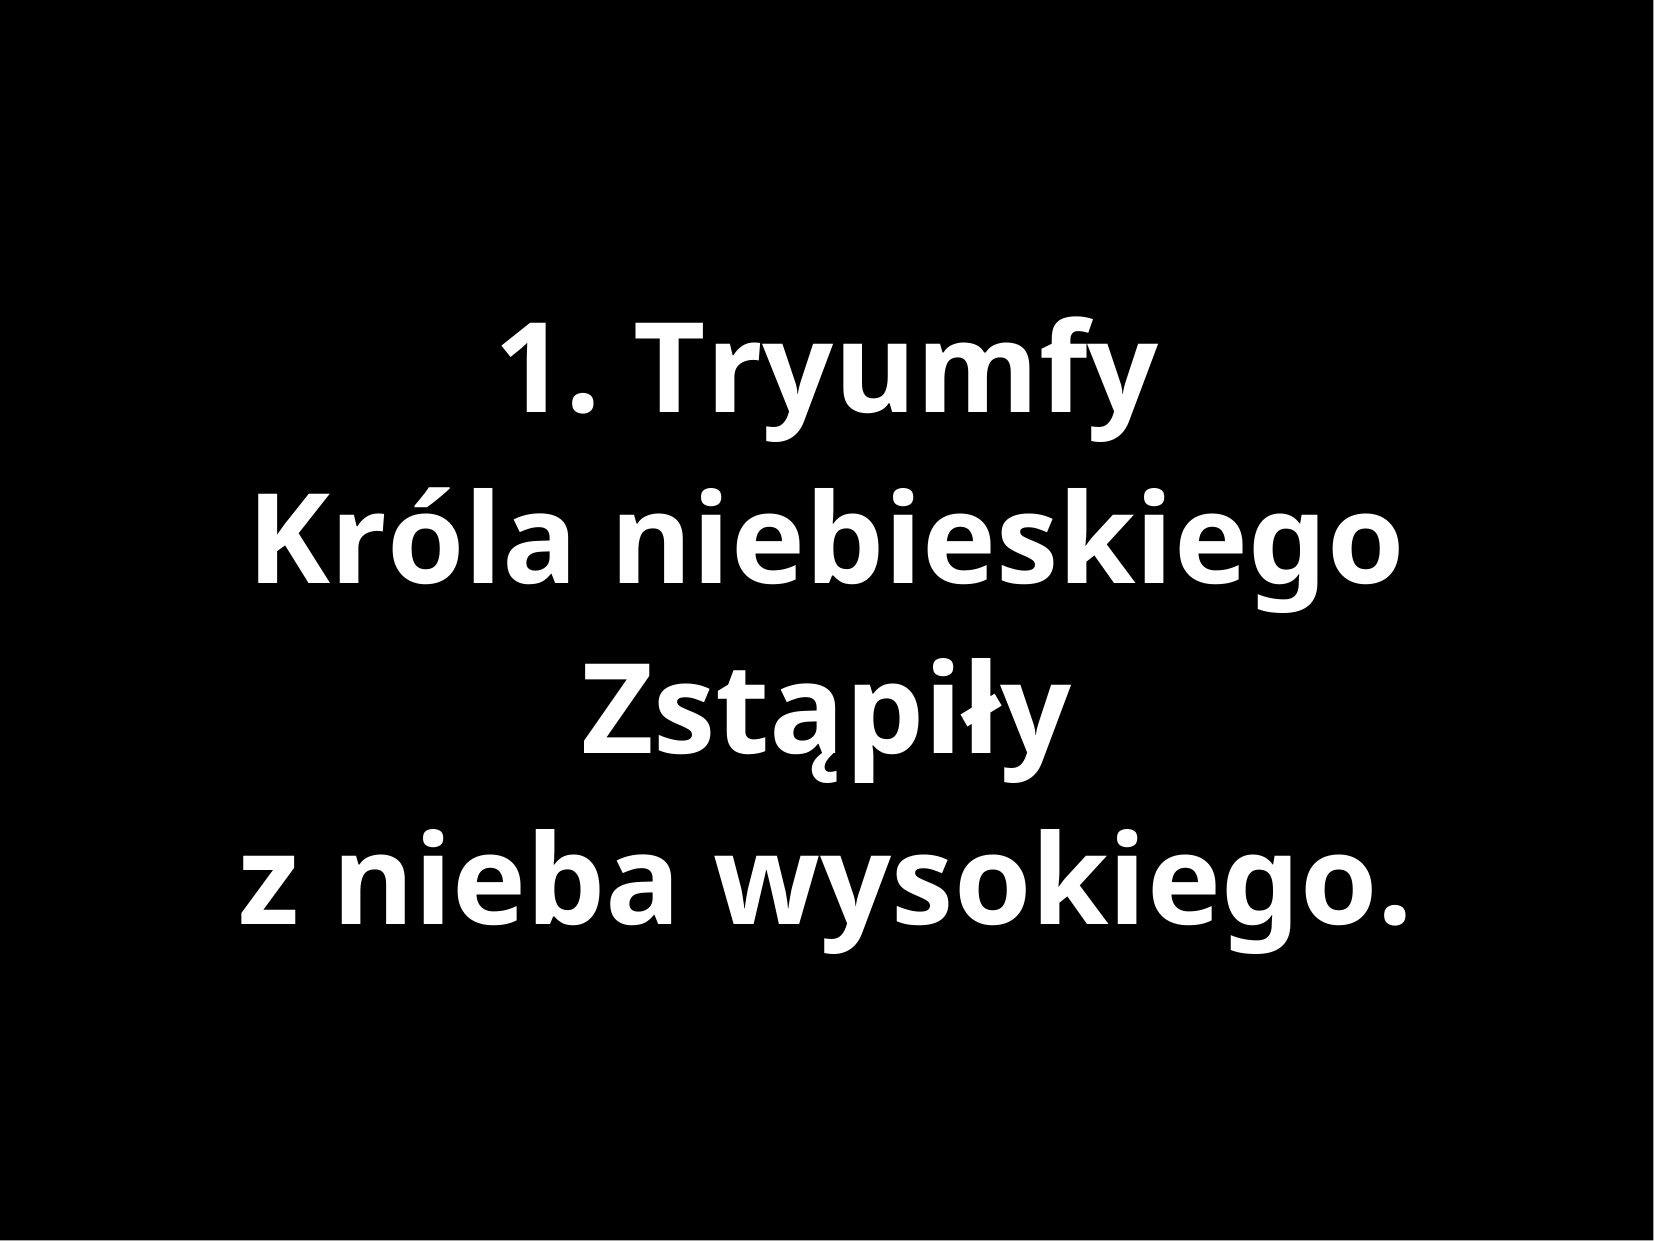

# 1. Tryumfy Króla niebieskiego Zstąpiły z nieba wysokiego.